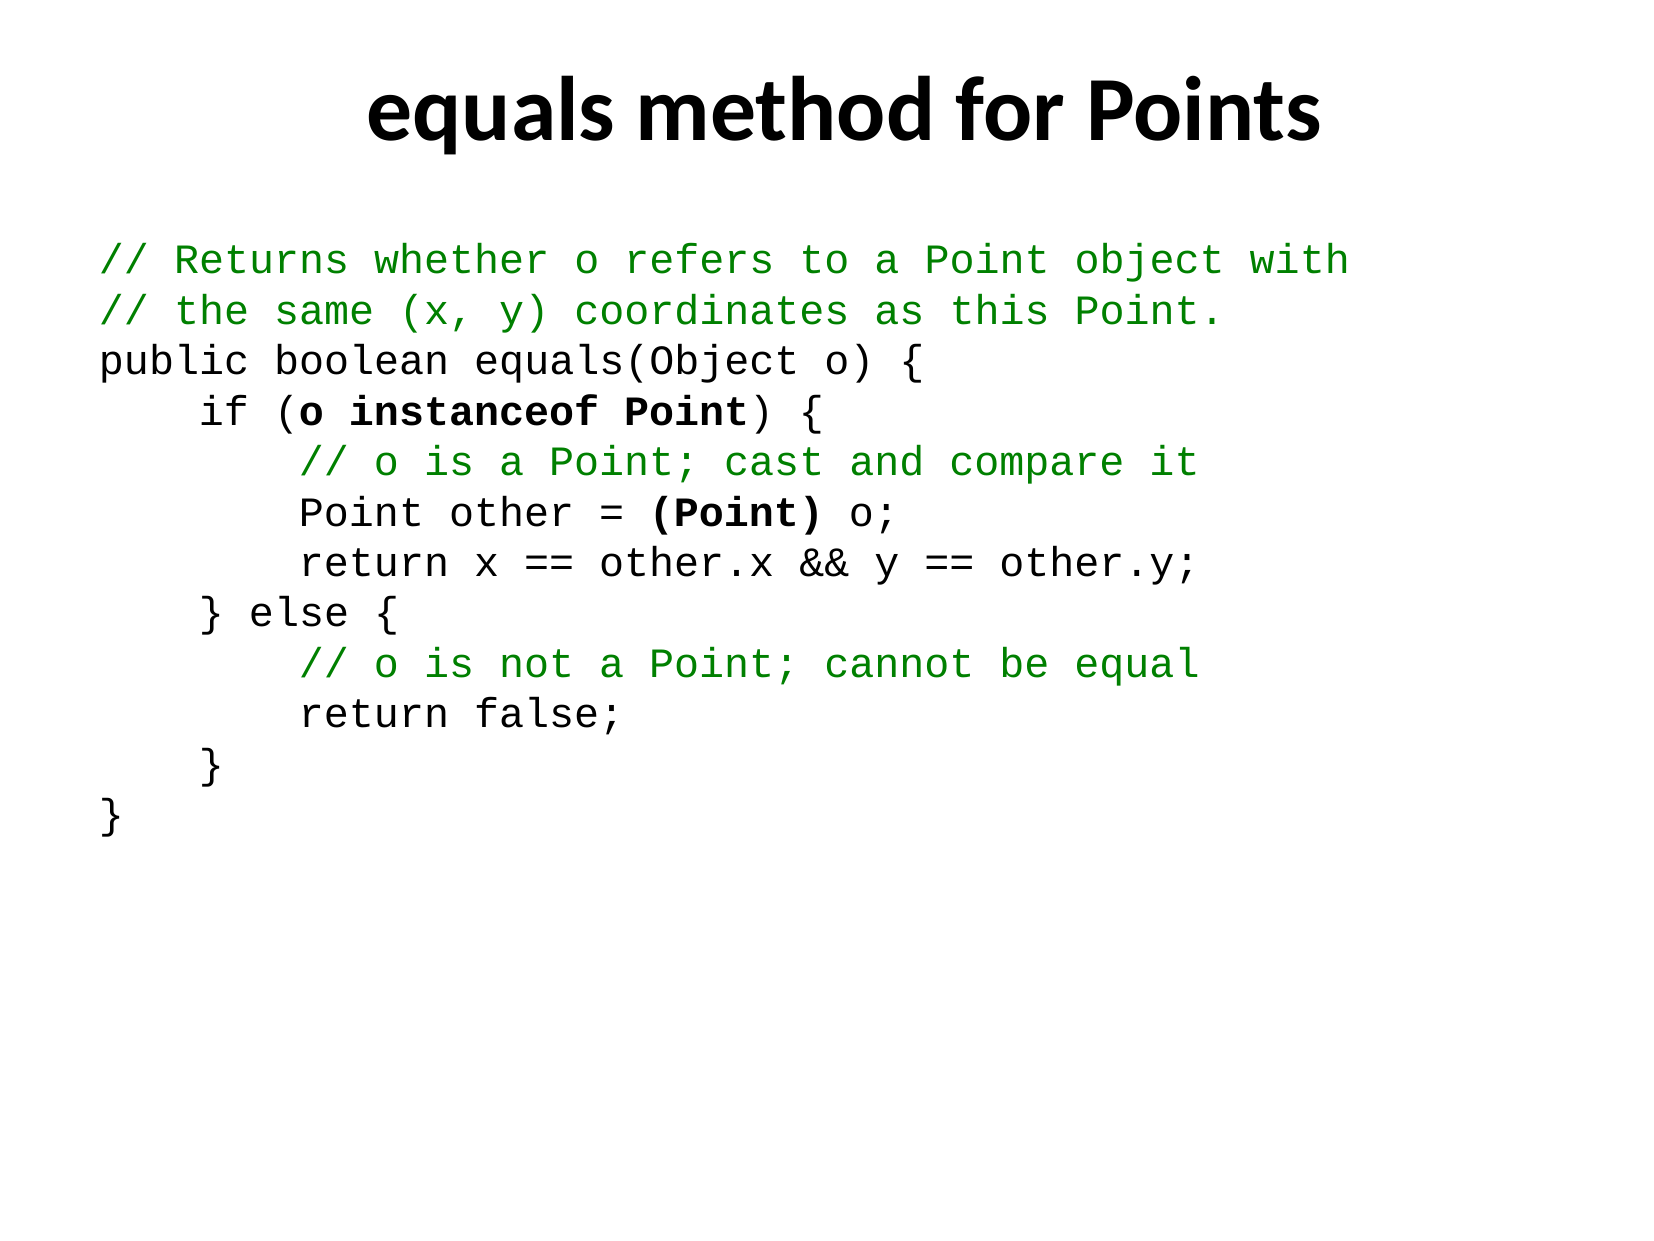

# equals method for Points
// Returns whether o refers to a Point object with
// the same (x, y) coordinates as this Point.
public boolean equals(Object o) {
 if (o instanceof Point) {
 // o is a Point; cast and compare it
 Point other = (Point) o;
 return x == other.x && y == other.y;
 } else {
 // o is not a Point; cannot be equal
 return false;
 }
}